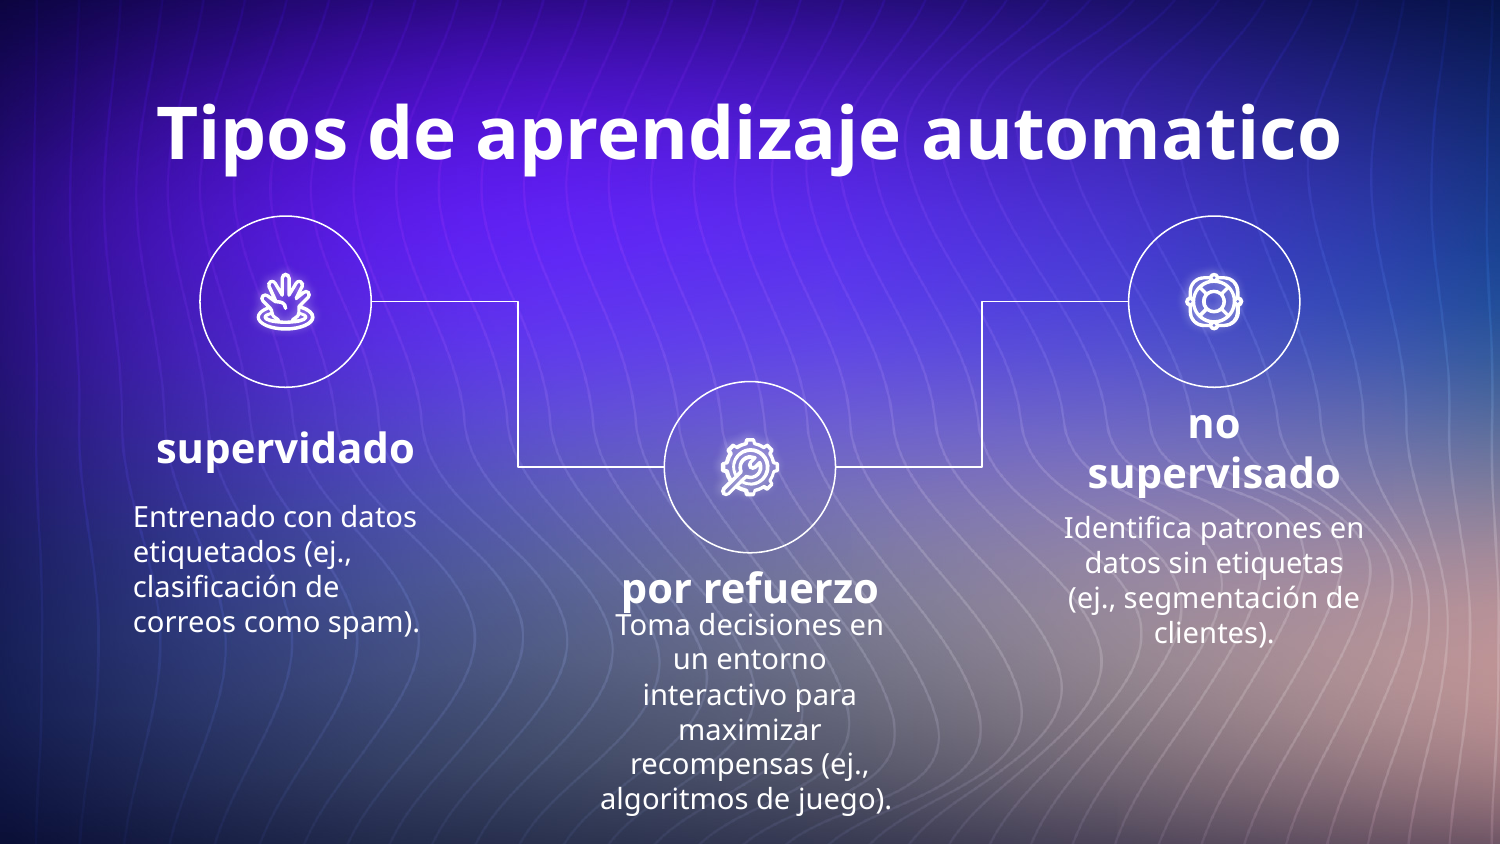

# Tipos de aprendizaje automatico
no supervisado
Identifica patrones en datos sin etiquetas (ej., segmentación de clientes).
supervidado
Entrenado con datos etiquetados (ej., clasificación de correos como spam).
por refuerzo
Toma decisiones en un entorno interactivo para maximizar recompensas (ej., algoritmos de juego).